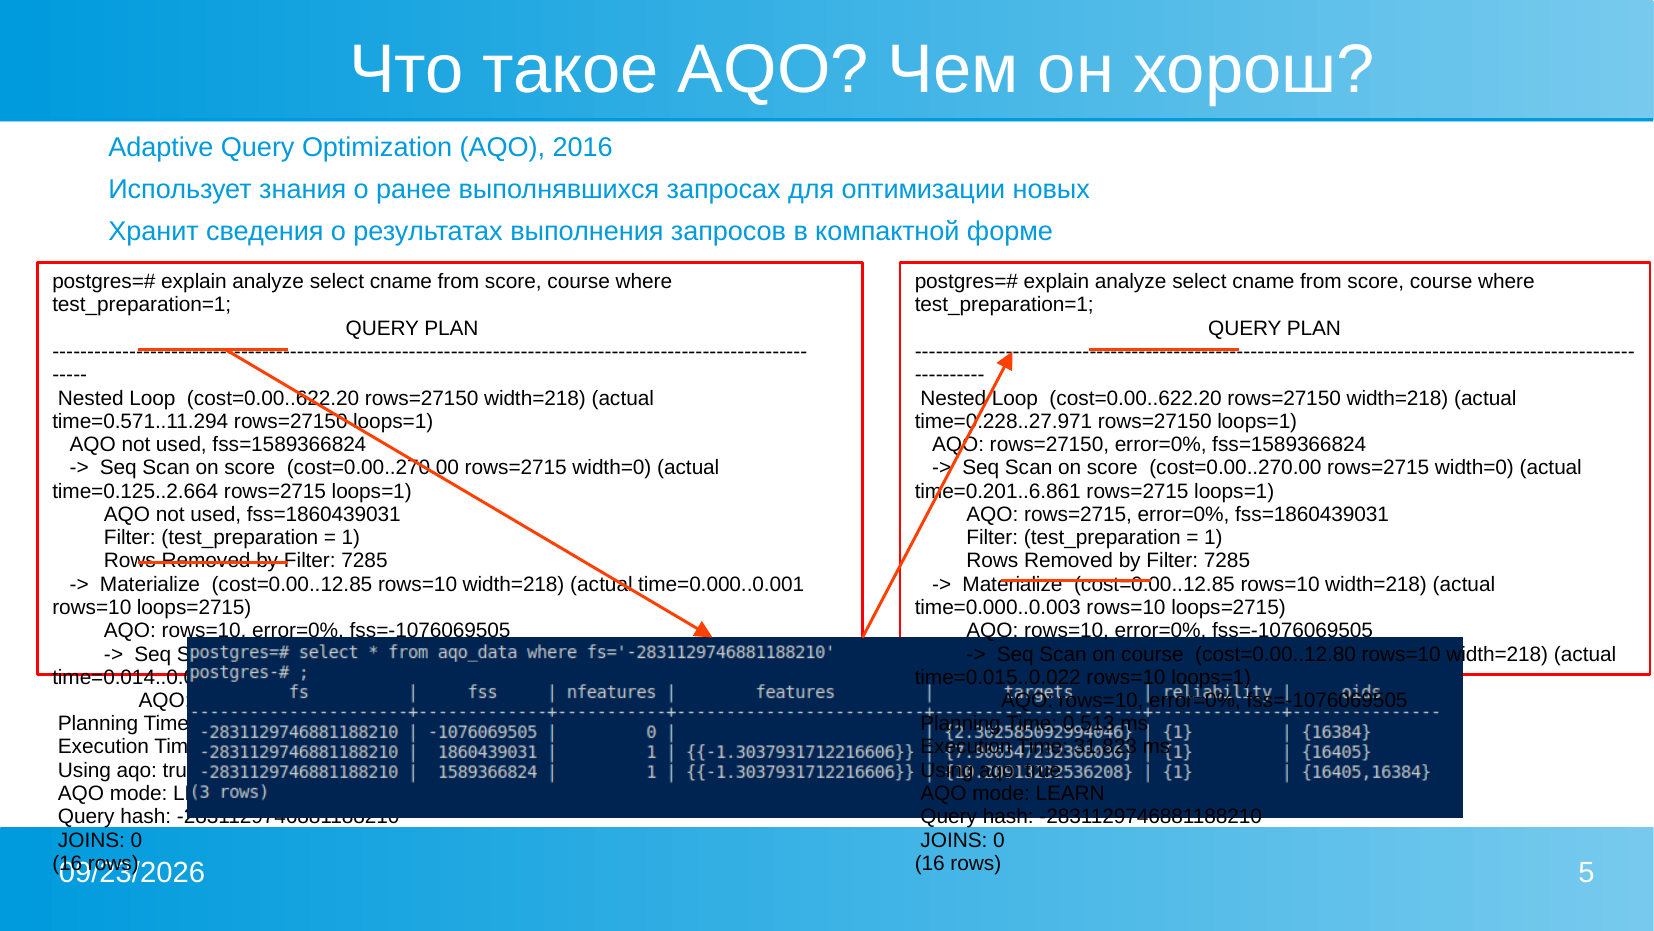

# Что такое AQO? Чем он хорош?
Adaptive Query Optimization (AQO), 2016
Использует знания о ранее выполнявшихся запросах для оптимизации новых
Хранит сведения о результатах выполнения запросов в компактной форме
postgres=# explain analyze select cname from score, course where test_preparation=1;
 QUERY PLAN
-----------------------------------------------------------------------------------------------------------------
 Nested Loop (cost=0.00..622.20 rows=27150 width=218) (actual time=0.571..11.294 rows=27150 loops=1)
 AQO not used, fss=1589366824
 -> Seq Scan on score (cost=0.00..270.00 rows=2715 width=0) (actual time=0.125..2.664 rows=2715 loops=1)
 AQO not used, fss=1860439031
 Filter: (test_preparation = 1)
 Rows Removed by Filter: 7285
 -> Materialize (cost=0.00..12.85 rows=10 width=218) (actual time=0.000..0.001 rows=10 loops=2715)
 AQO: rows=10, error=0%, fss=-1076069505
 -> Seq Scan on course (cost=0.00..12.80 rows=10 width=218) (actual time=0.014..0.017 rows=10 loops=1)
 AQO: rows=10, error=0%, fss=-1076069505
 Planning Time: 1.982 ms
 Execution Time: 12.766 ms
 Using aqo: true
 AQO mode: LEARN
 Query hash: -2831129746881188210
 JOINS: 0
(16 rows)
postgres=# explain analyze select cname from score, course where test_preparation=1;
 QUERY PLAN
-----------------------------------------------------------------------------------------------------------------
 Nested Loop (cost=0.00..622.20 rows=27150 width=218) (actual time=0.228..27.971 rows=27150 loops=1)
 AQO: rows=27150, error=0%, fss=1589366824
 -> Seq Scan on score (cost=0.00..270.00 rows=2715 width=0) (actual time=0.201..6.861 rows=2715 loops=1)
 AQO: rows=2715, error=0%, fss=1860439031
 Filter: (test_preparation = 1)
 Rows Removed by Filter: 7285
 -> Materialize (cost=0.00..12.85 rows=10 width=218) (actual time=0.000..0.003 rows=10 loops=2715)
 AQO: rows=10, error=0%, fss=-1076069505
 -> Seq Scan on course (cost=0.00..12.80 rows=10 width=218) (actual time=0.015..0.022 rows=10 loops=1)
 AQO: rows=10, error=0%, fss=-1076069505
 Planning Time: 0.513 ms
 Execution Time: 31.823 ms
 Using aqo: true
 AQO mode: LEARN
 Query hash: -2831129746881188210
 JOINS: 0
(16 rows)
5